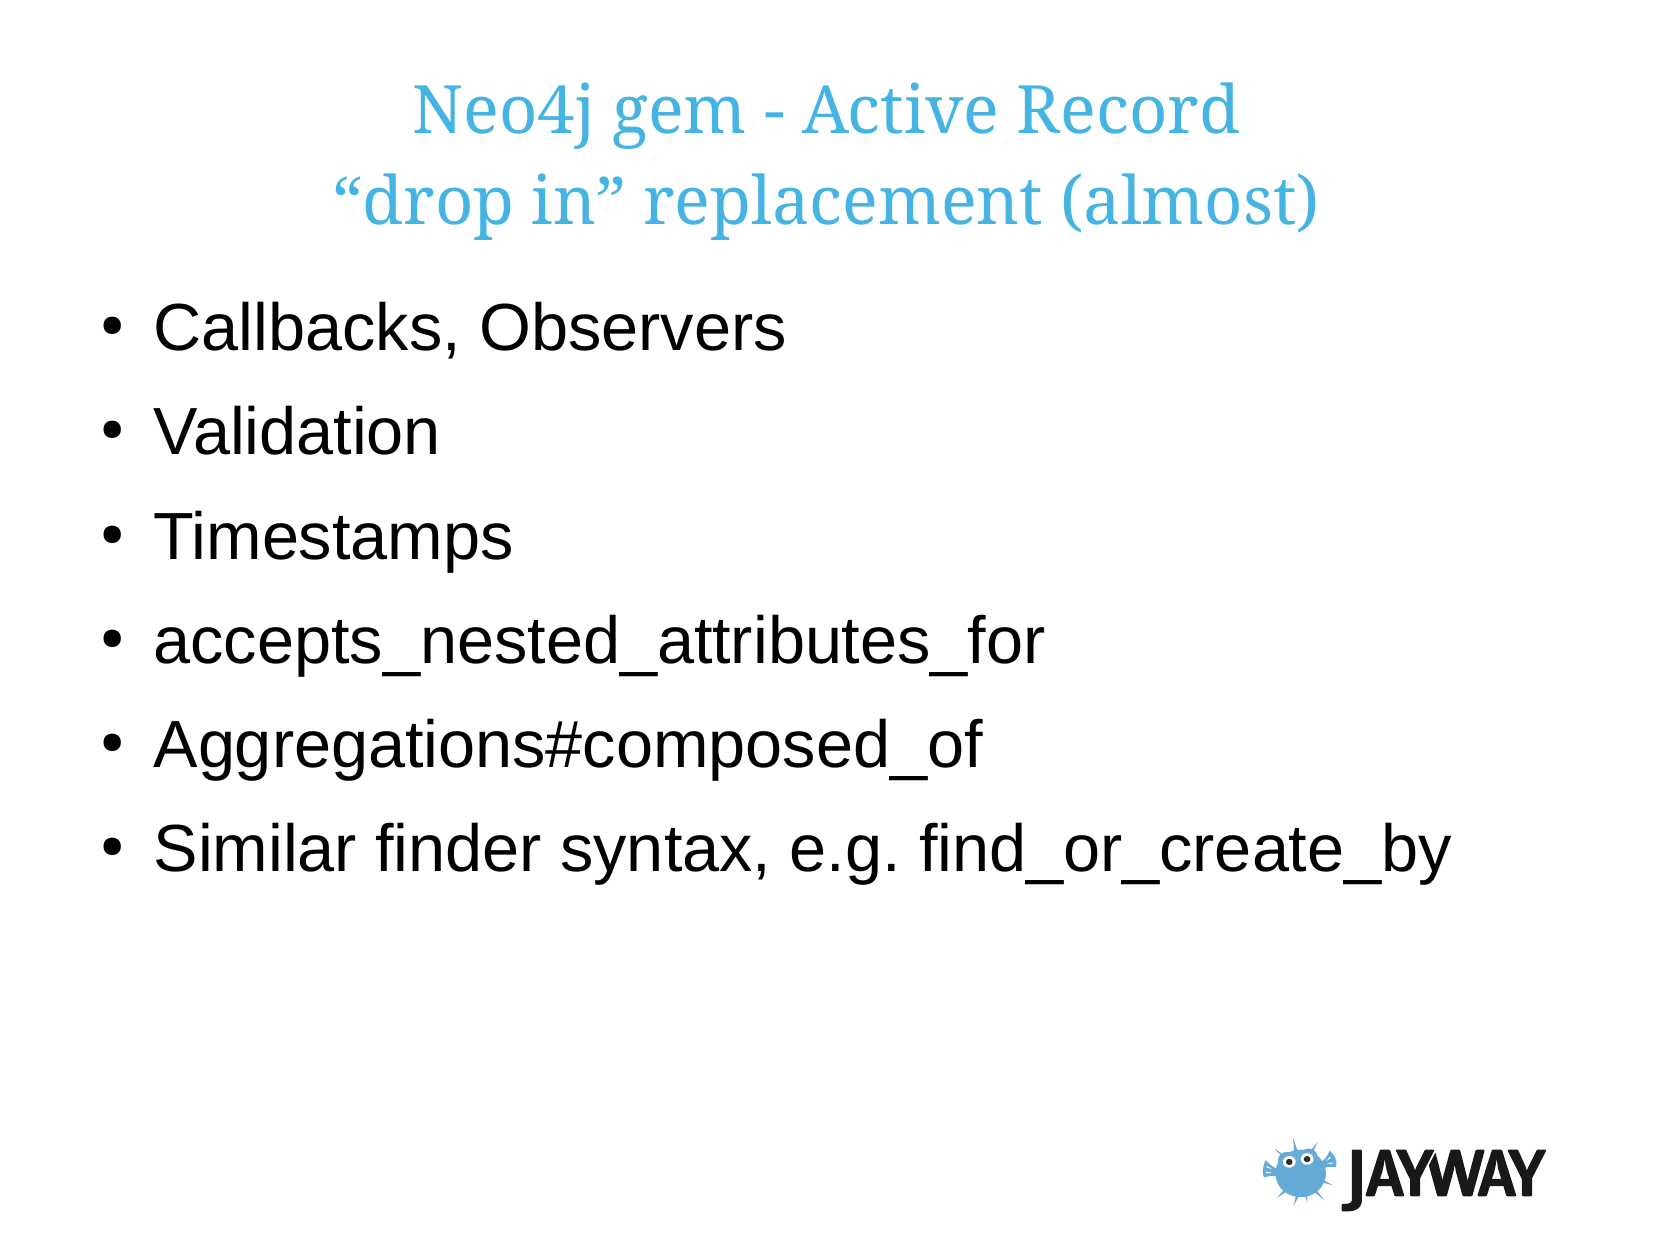

# Neo4j gem - Active Record “drop in” replacement (almost)
Callbacks, Observers
Validation
Timestamps
accepts_nested_attributes_for
Aggregations#composed_of
Similar finder syntax, e.g. find_or_create_by